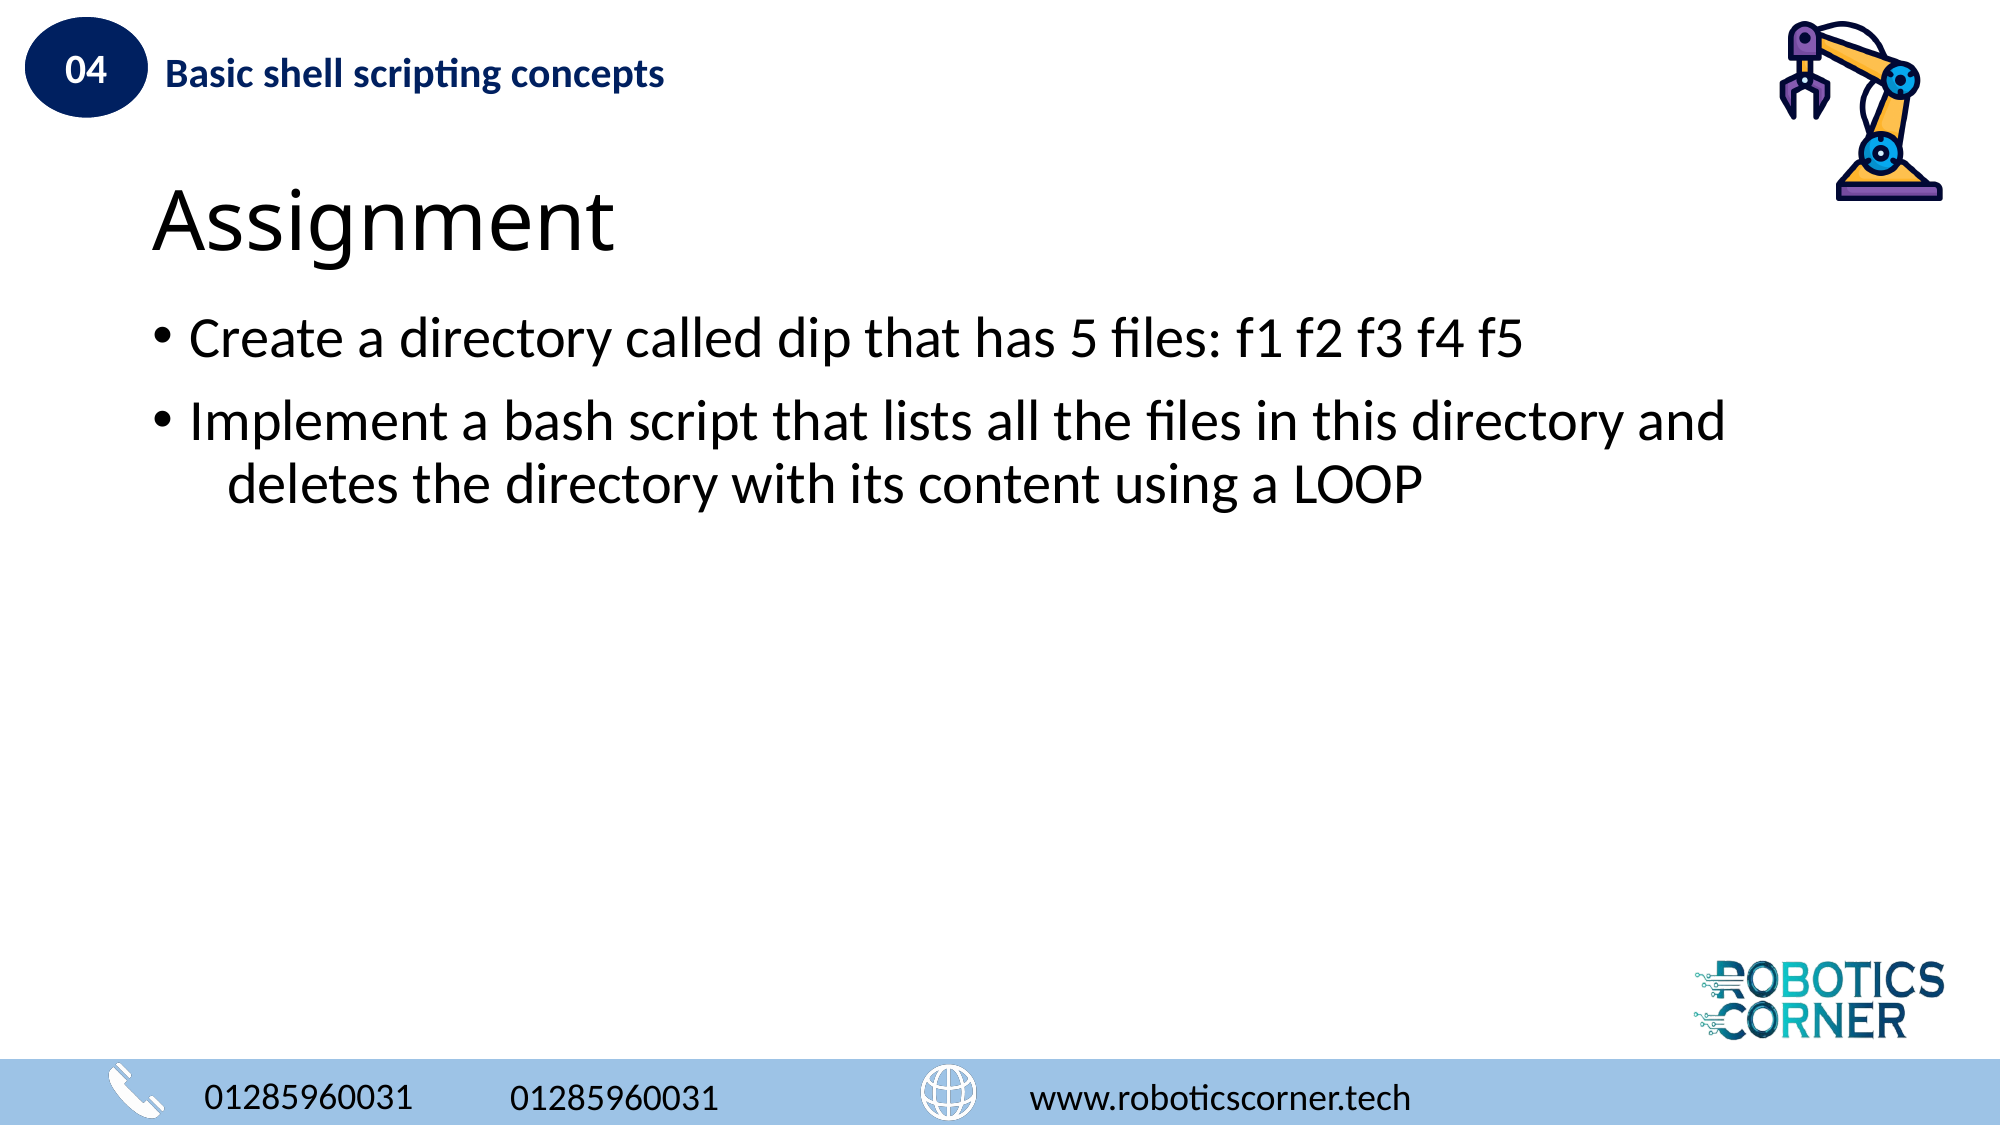

04
Basic shell scripting concepts
# Assignment
Create a directory called dip that has 5 files: f1 f2 f3 f4 f5
Implement a bash script that lists all the files in this directory and deletes the directory with its content using a LOOP
01285960031
01285960031
www.roboticscorner.tech